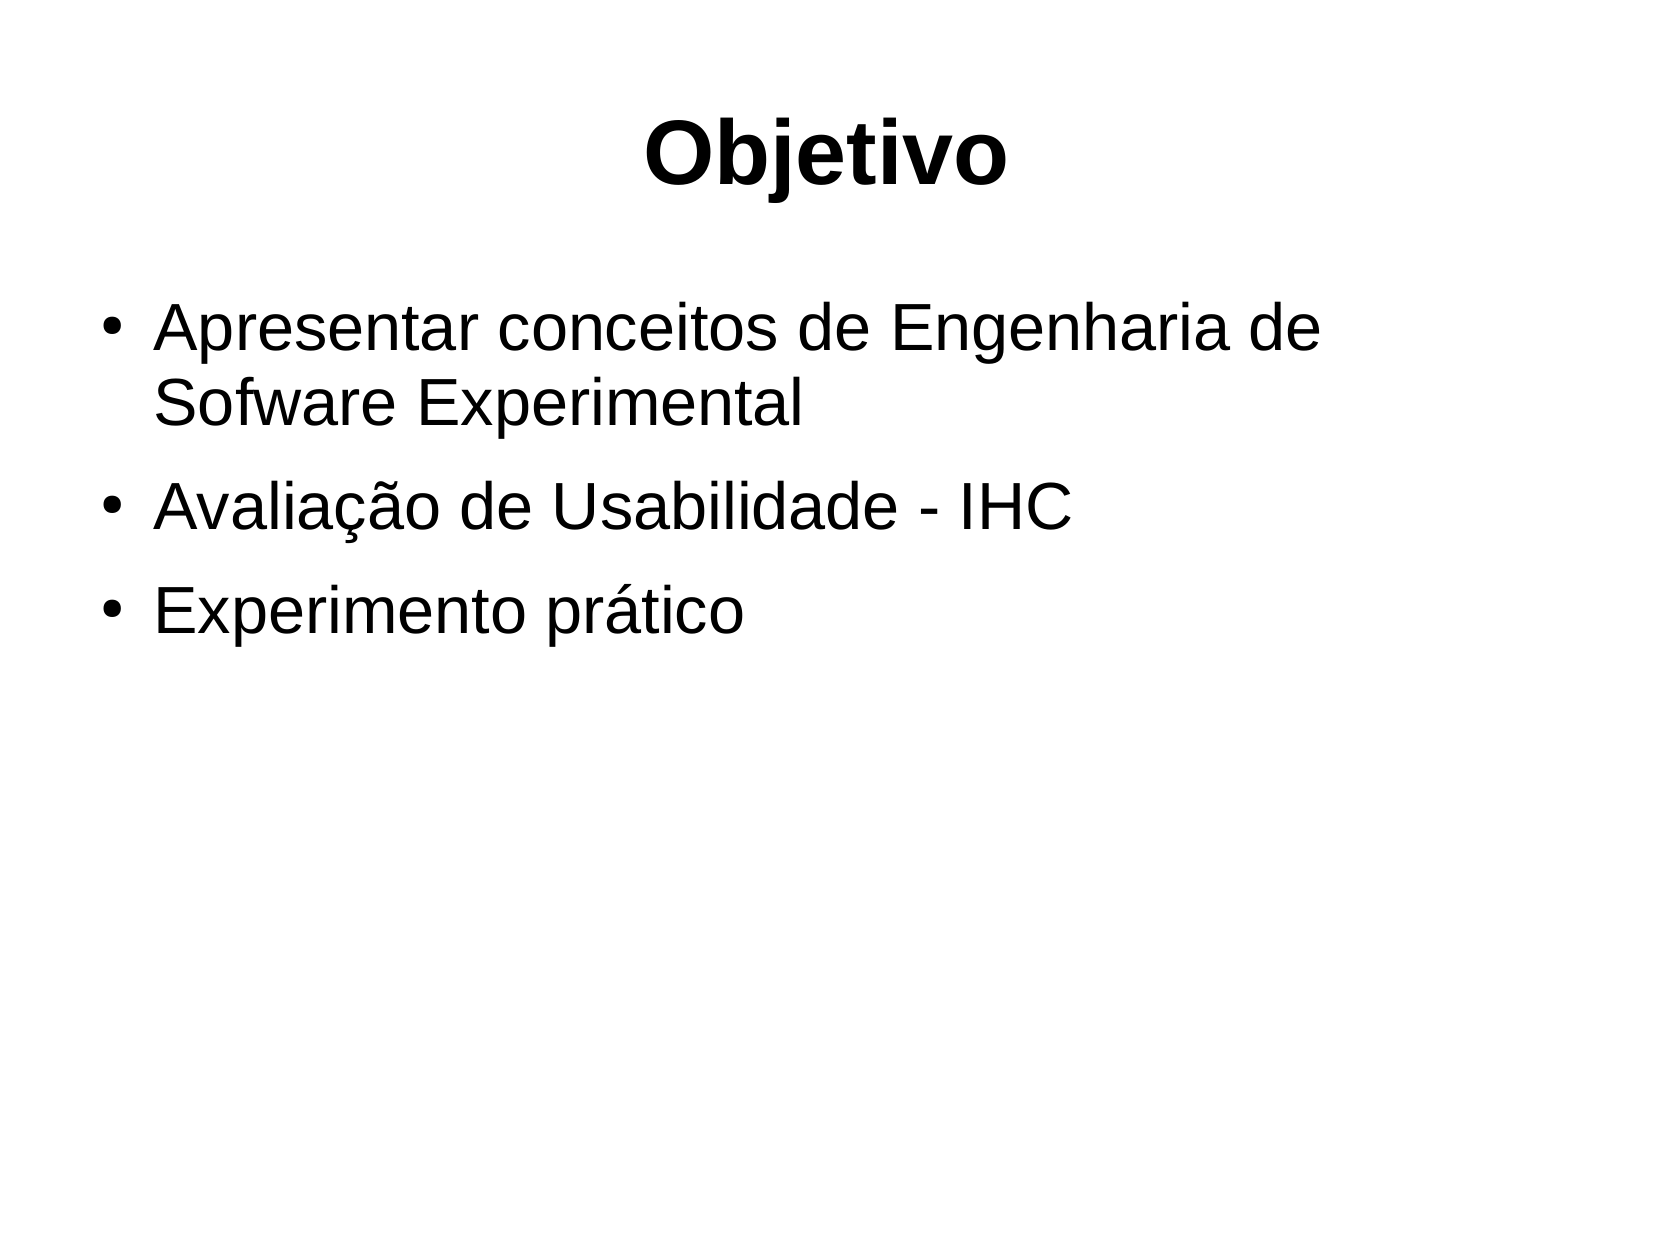

# Objetivo
Apresentar conceitos de Engenharia de Sofware Experimental
Avaliação de Usabilidade - IHC
Experimento prático